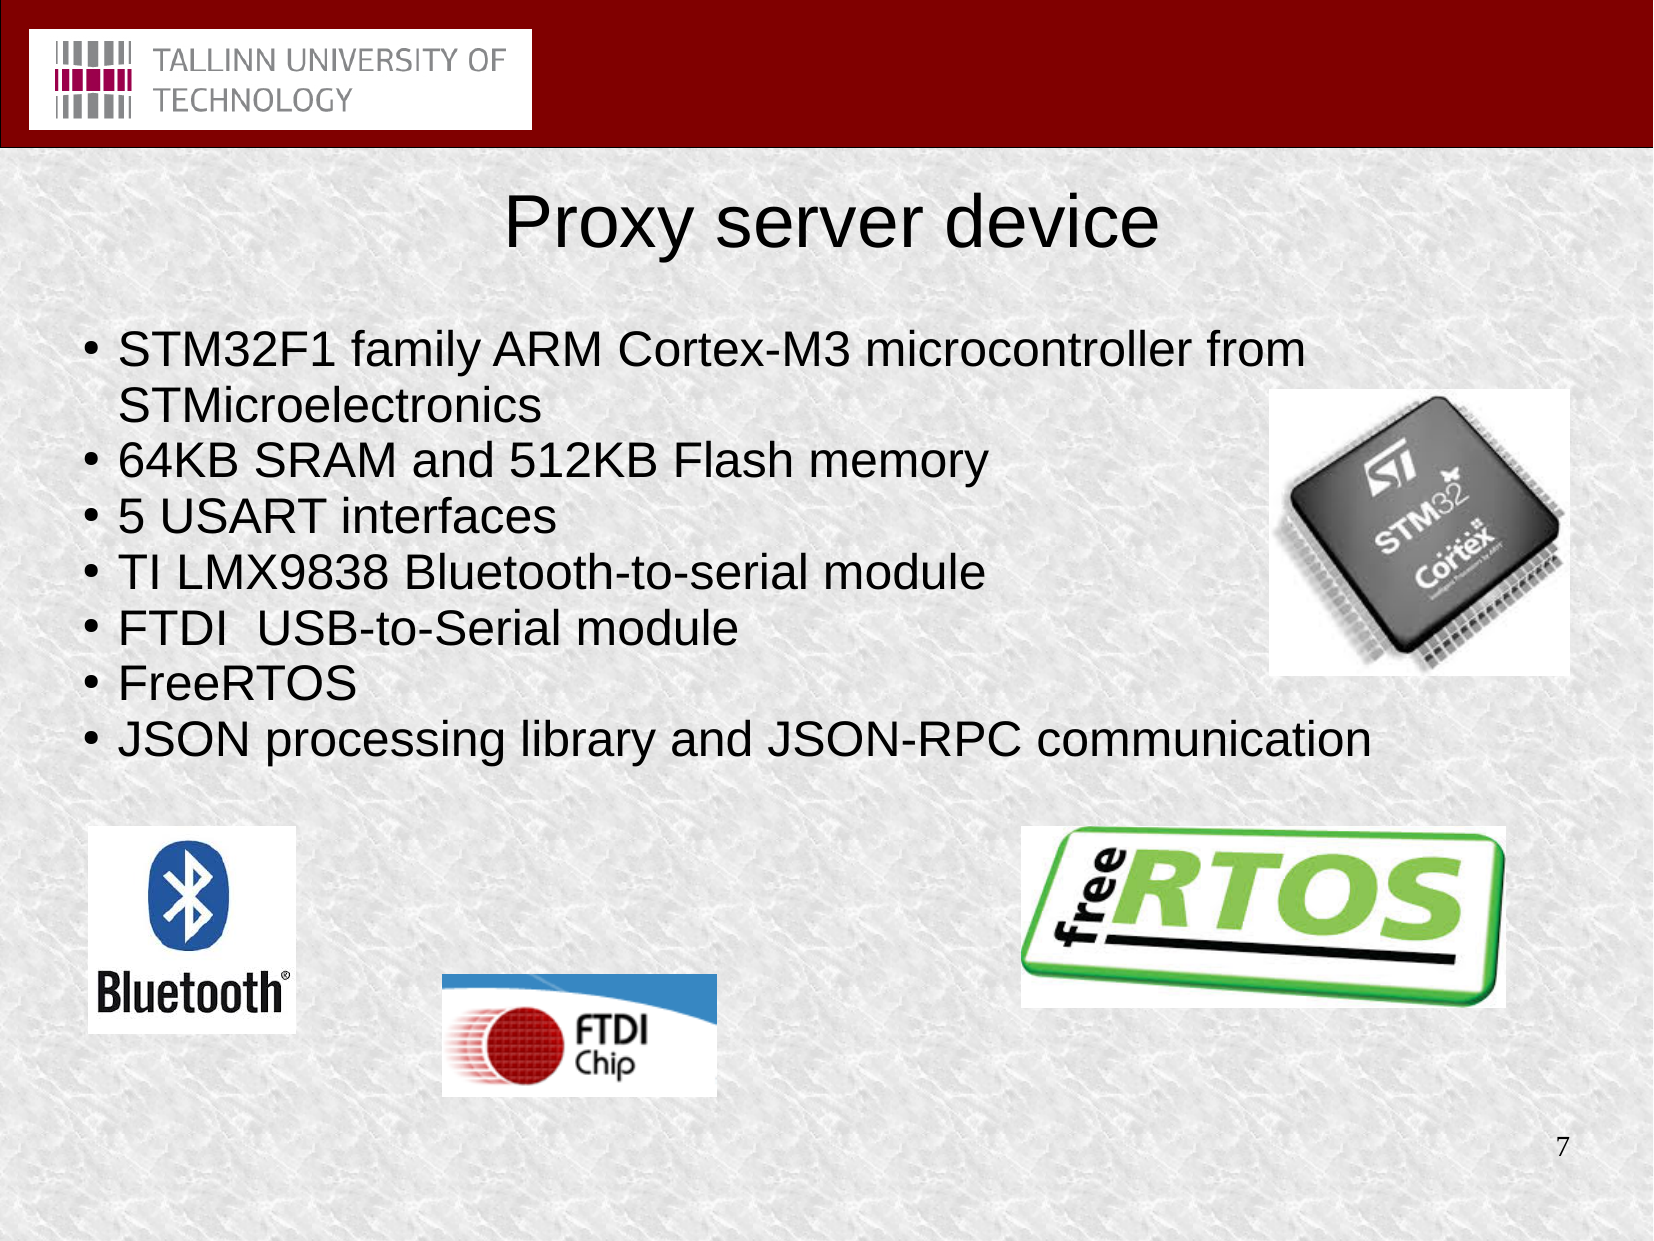

# Proxy server device
STM32F1 family ARM Cortex-M3 microcontroller from
STMicroelectronics
64KB SRAM and 512KB Flash memory
5 USART interfaces
TI LMX9838 Bluetooth-to-serial module
FTDI USB-to-Serial module
FreeRTOS
JSON processing library and JSON-RPC communication
7